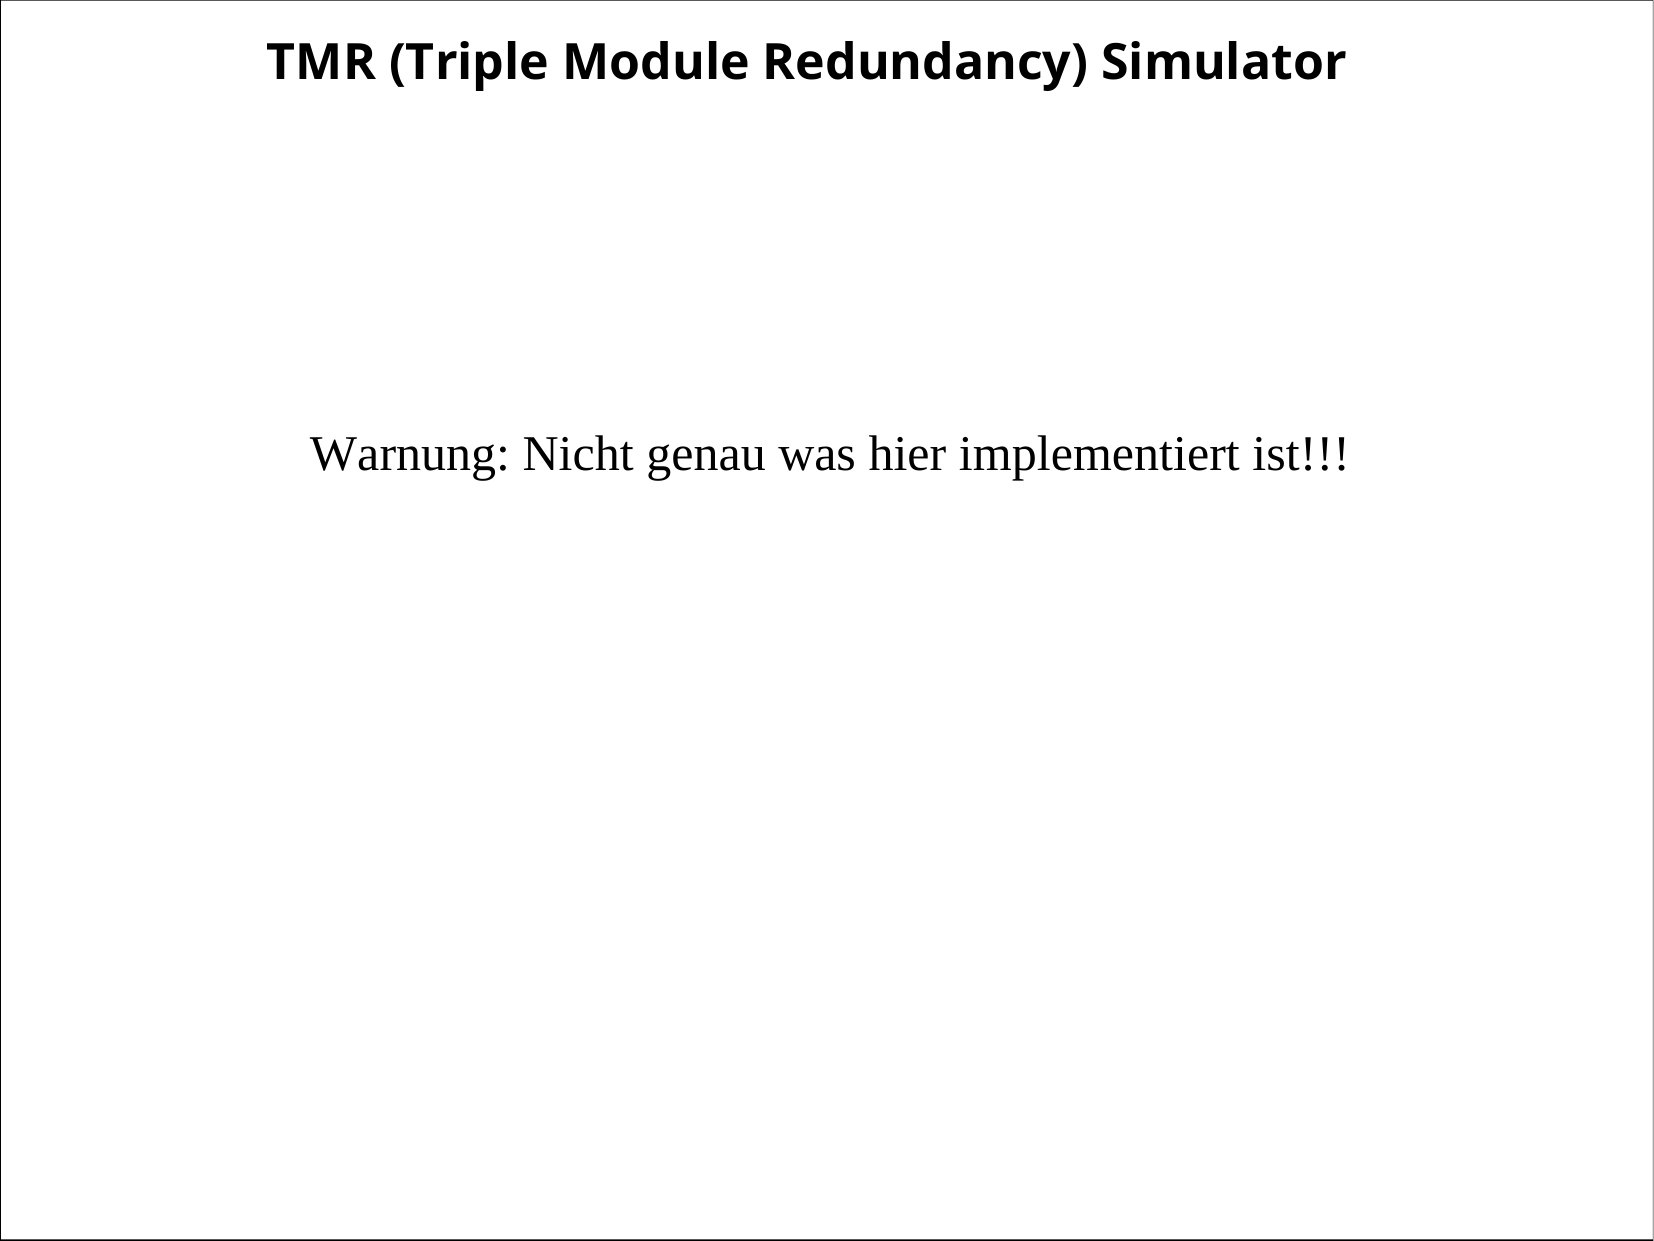

TMR (Triple Module Redundancy) Simulator
Warnung: Nicht genau was hier implementiert ist!!!